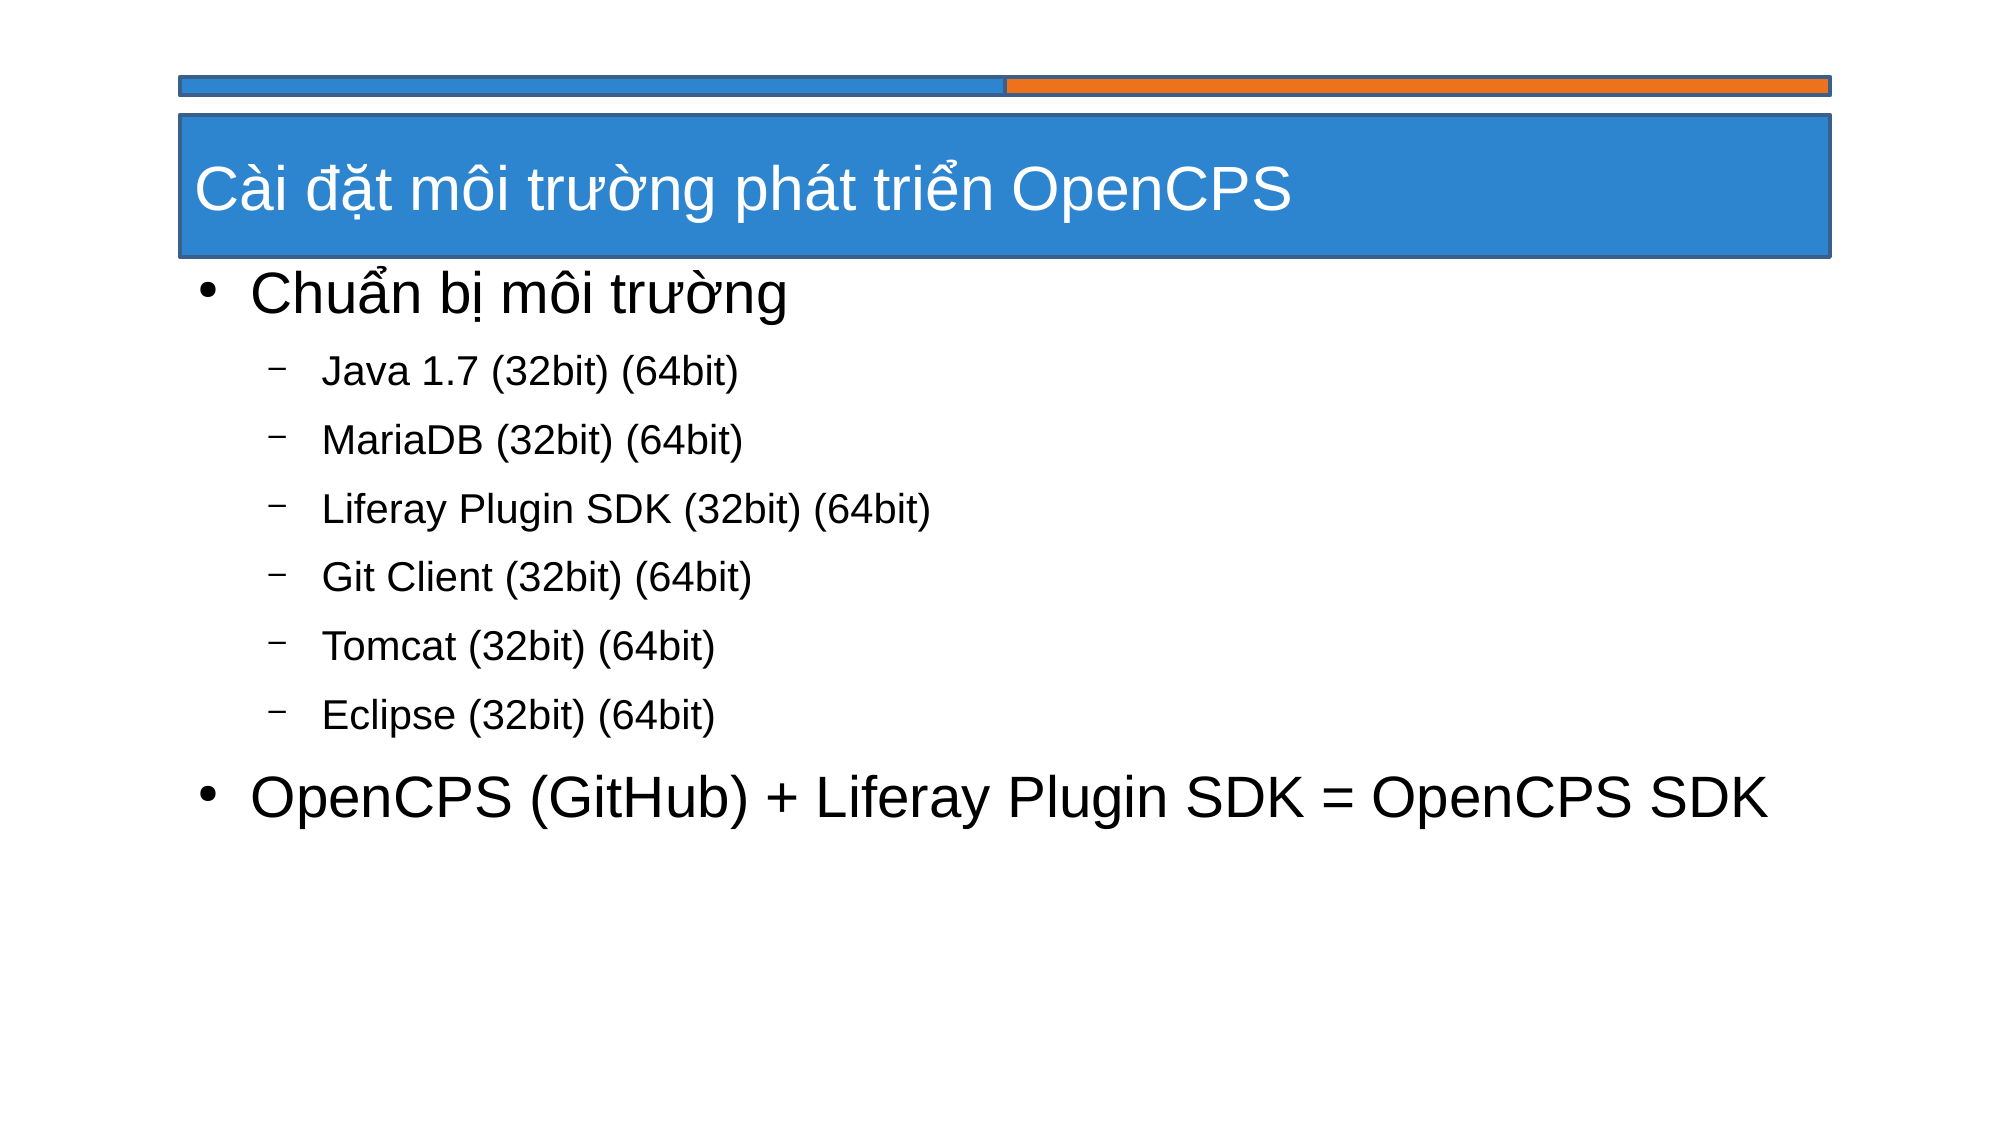

Cài đặt môi trường phát triển OpenCPS
# Chuẩn bị môi trường
Java 1.7 (32bit) (64bit)
MariaDB (32bit) (64bit)
Liferay Plugin SDK (32bit) (64bit)
Git Client (32bit) (64bit)
Tomcat (32bit) (64bit)
Eclipse (32bit) (64bit)
OpenCPS (GitHub) + Liferay Plugin SDK = OpenCPS SDK